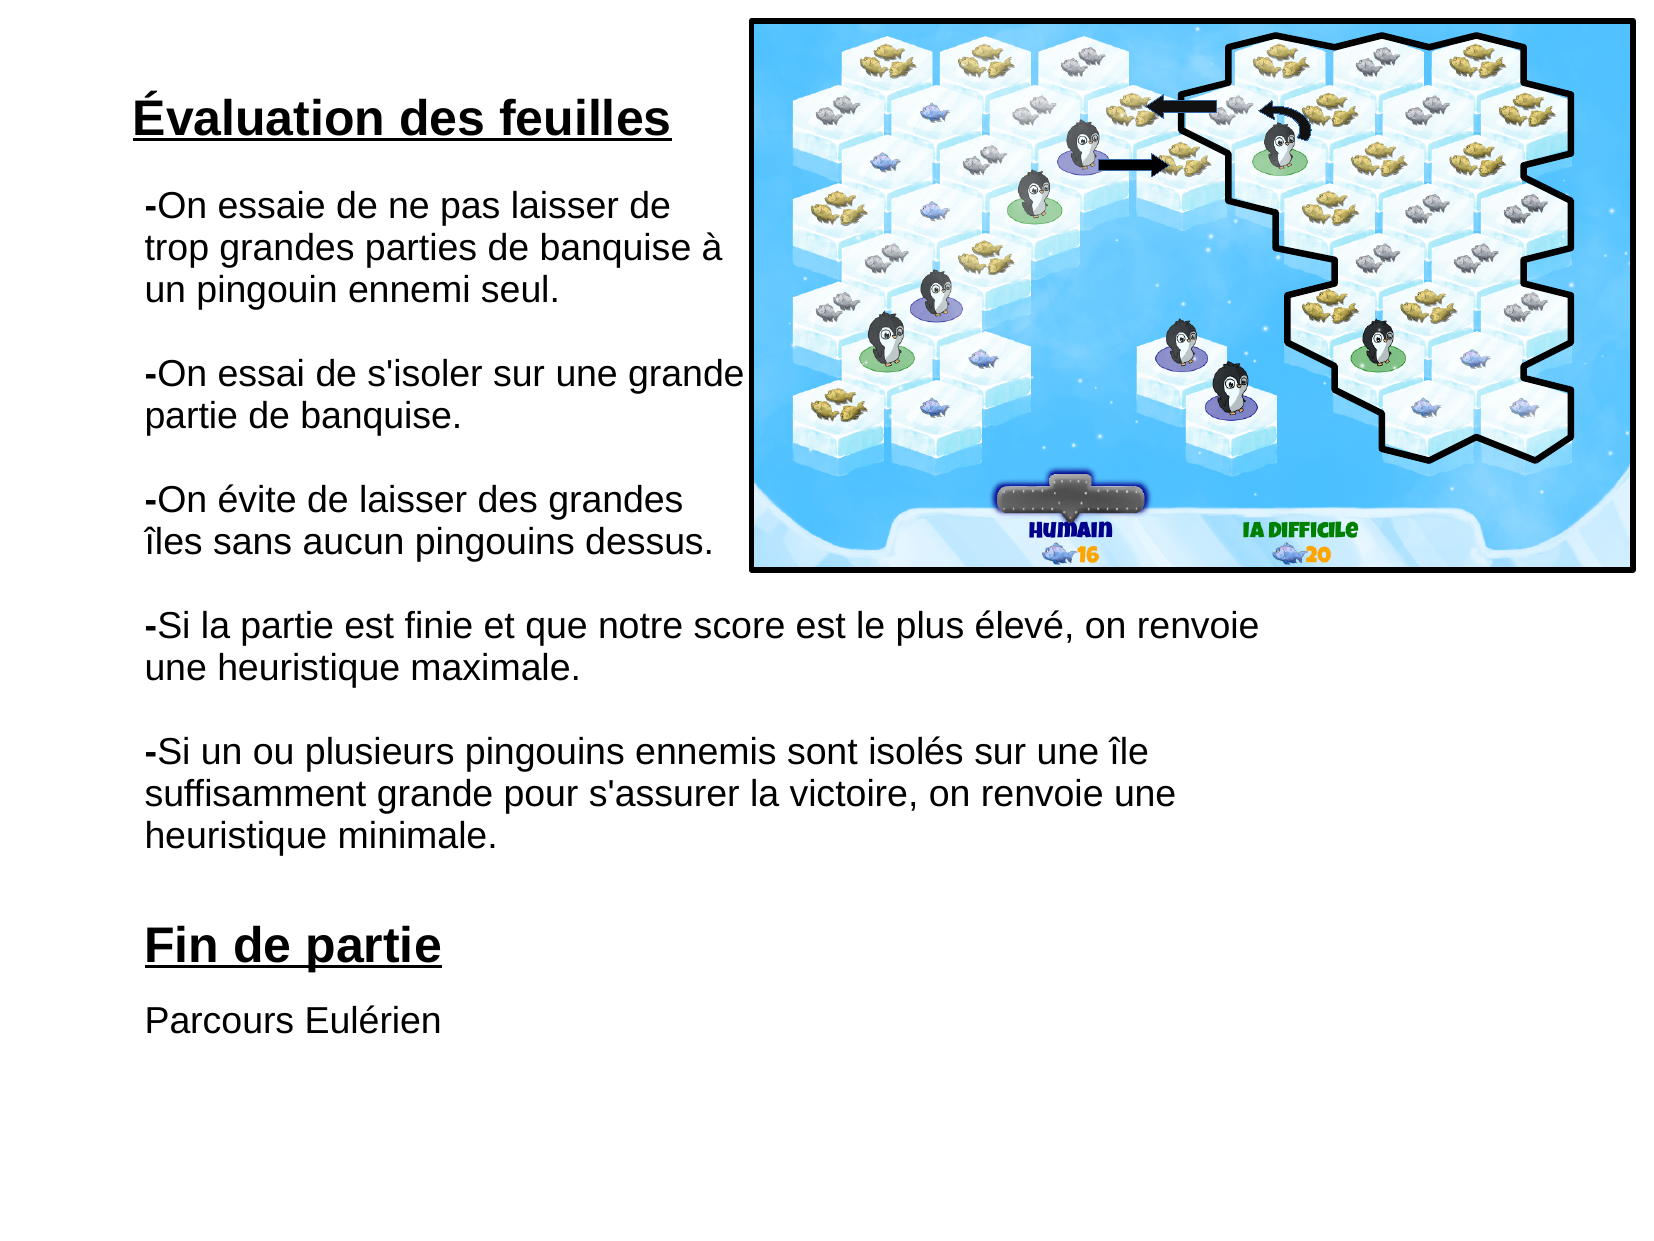

Évaluation des feuilles
-On essaie de ne pas laisser de
trop grandes parties de banquise à
un pingouin ennemi seul.
-On essai de s'isoler sur une grande
partie de banquise.
-On évite de laisser des grandes
îles sans aucun pingouins dessus.
-Si la partie est finie et que notre score est le plus élevé, on renvoie
une heuristique maximale.
-Si un ou plusieurs pingouins ennemis sont isolés sur une île suffisamment grande pour s'assurer la victoire, on renvoie une heuristique minimale.
Fin de partie
Parcours Eulérien